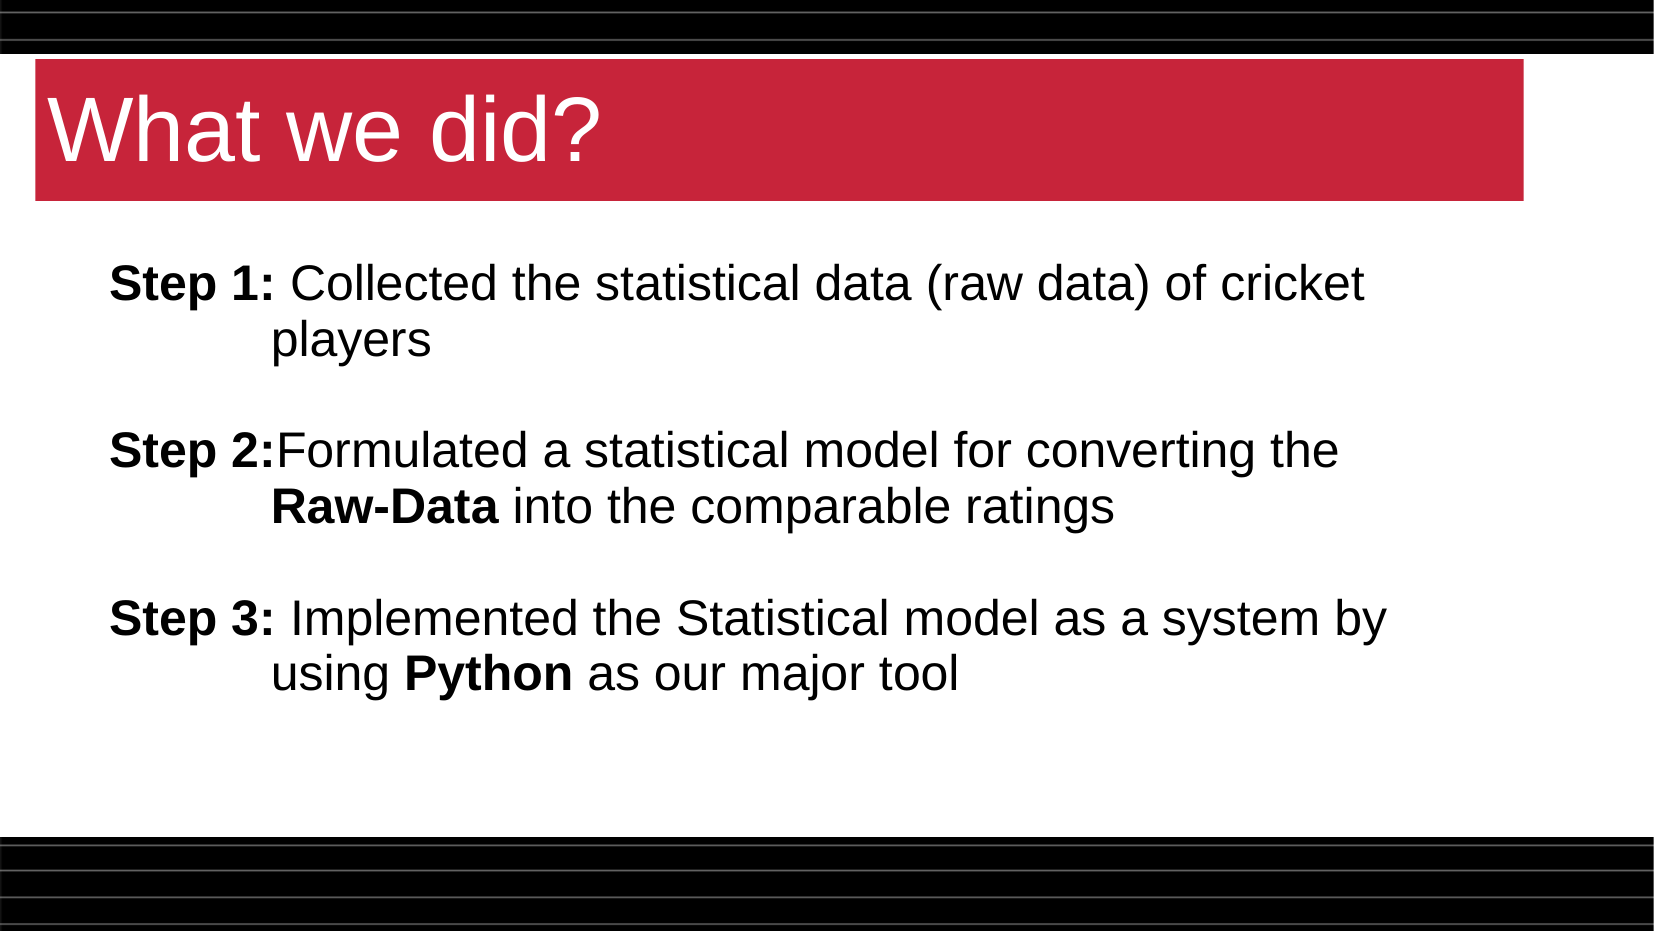

# What we did?
Step 1: Collected the statistical data (raw data) of cricket 	 		 players
Step 2:Formulated a statistical model for converting the
		 Raw-Data into the comparable ratings
Step 3: Implemented the Statistical model as a system by 			 using Python as our major tool